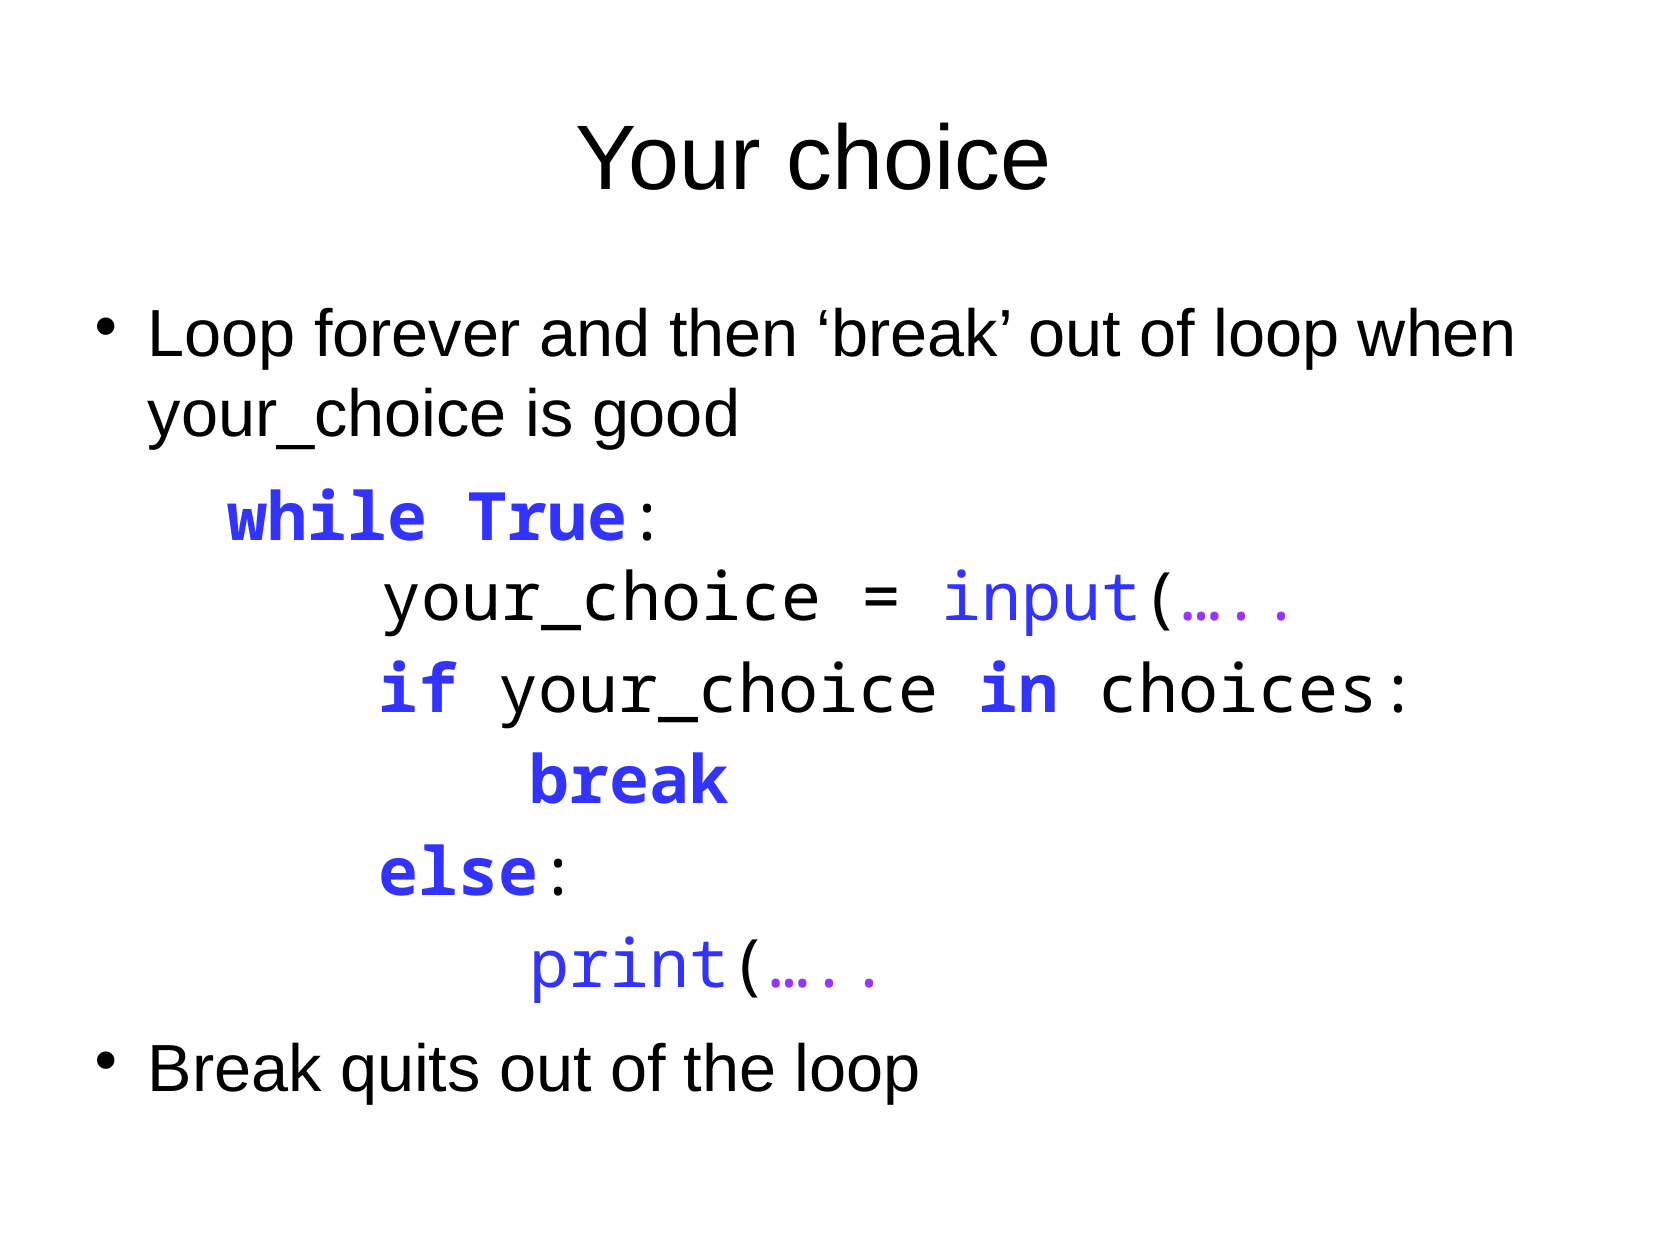

Your choice
Loop forever and then ‘break’ out of loop when your_choice is good
 while True:
	 your_choice = input(…..
 if your_choice in choices:
 break
 else:
 print(…..
Break quits out of the loop